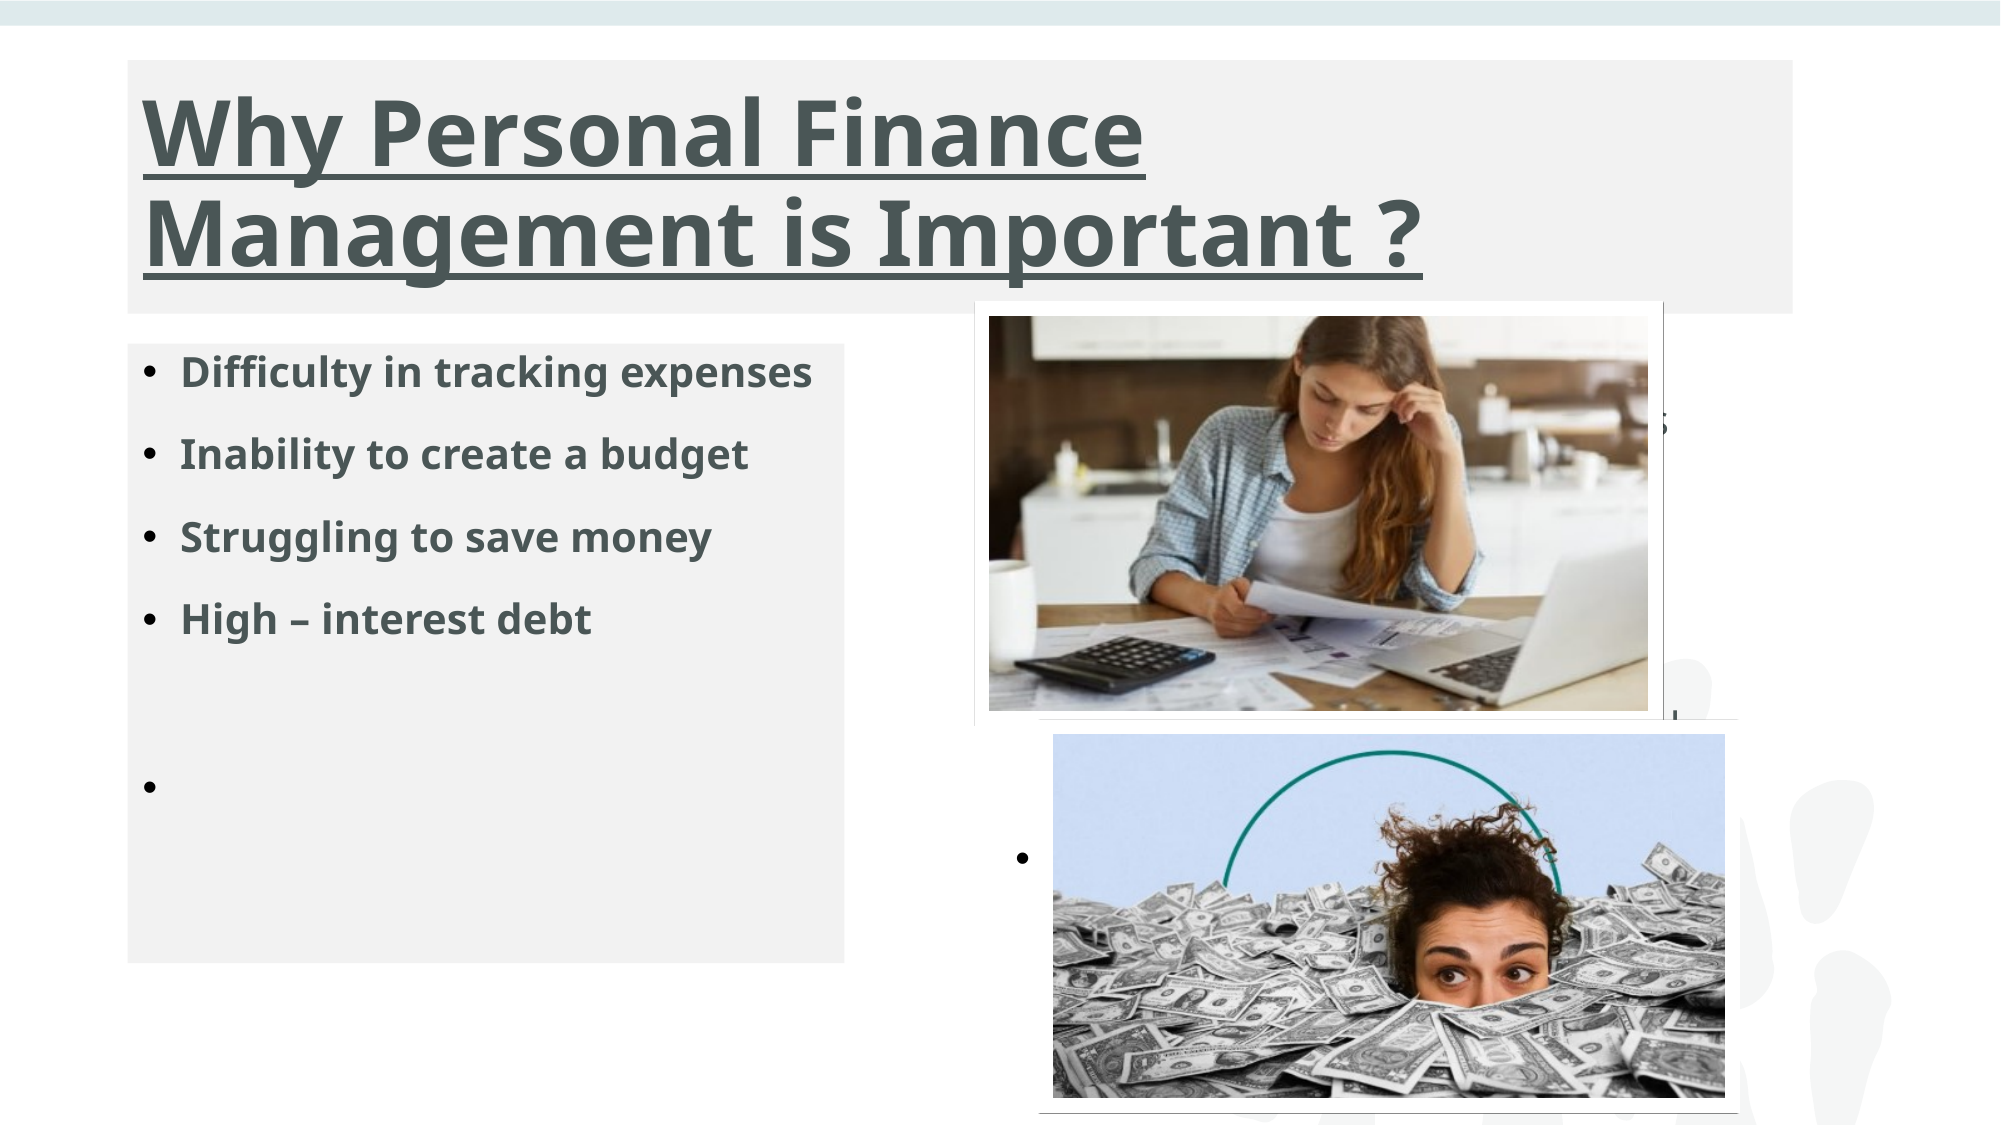

# Why Personal Finance Management is Important ?
Difficulty in tracking expenses
Inability to create a budget
Struggling to save money
High – interest debt
Encourage questions and provide thoughtful responses to enhance audience participation
Use live polls or surveys to gather audience opinions, promoting engagement and making sure the audience feel involved